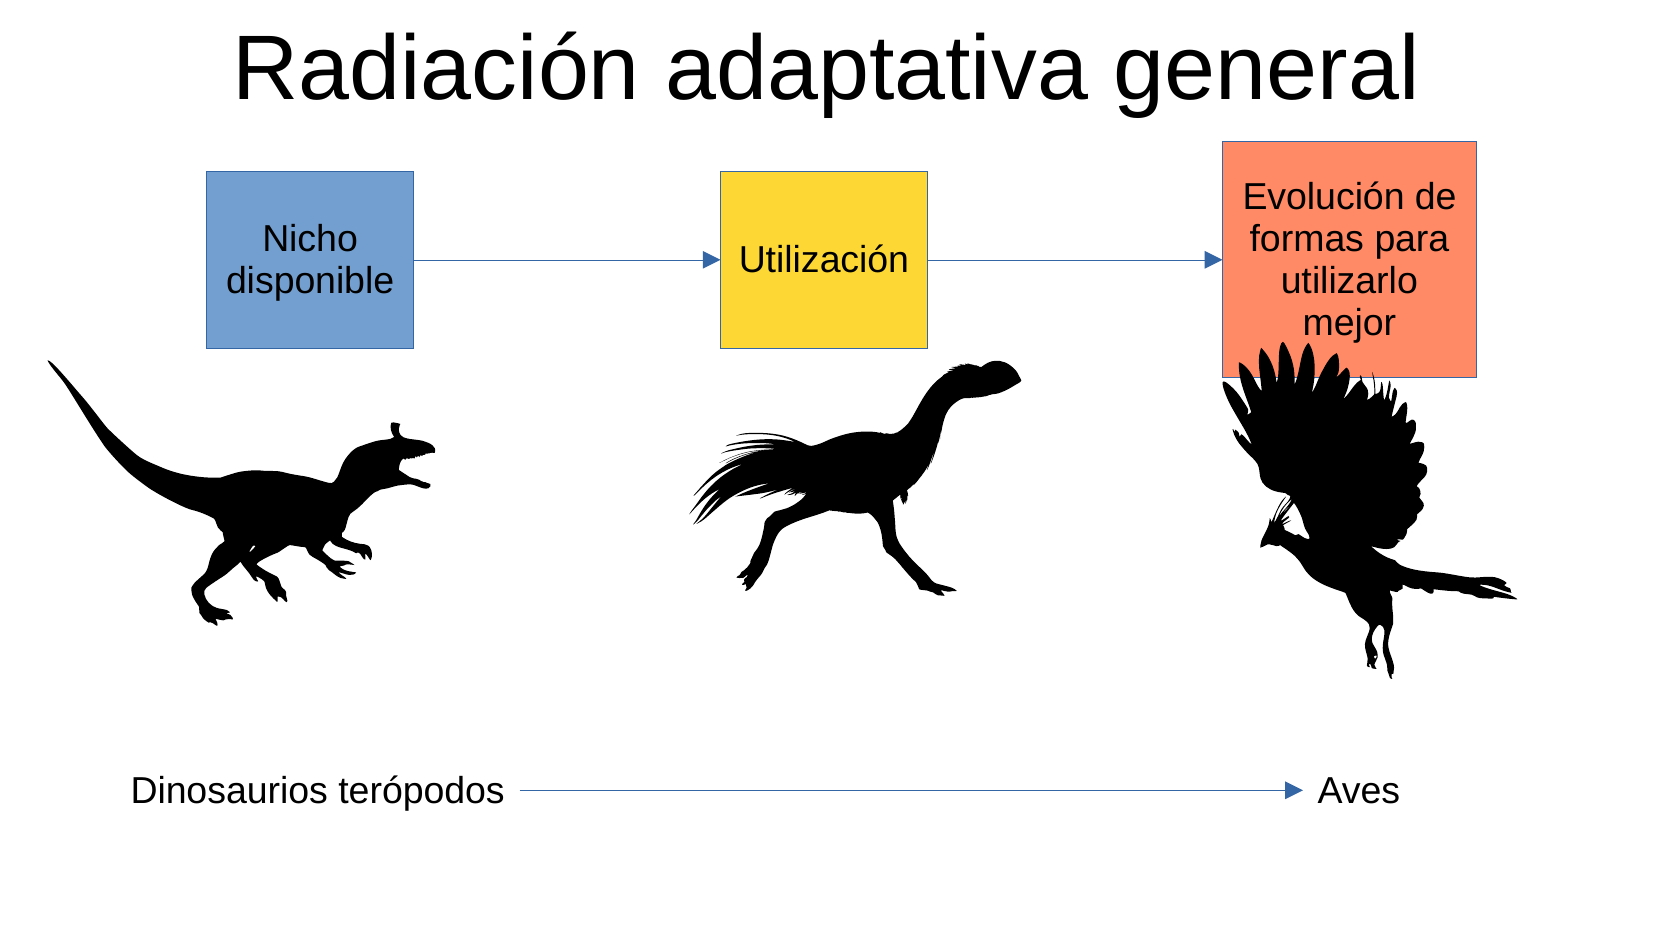

# Radiación adaptativa general
Evolución de formas para utilizarlo mejor
Nicho disponible
Utilización
Dinosaurios terópodos
Aves